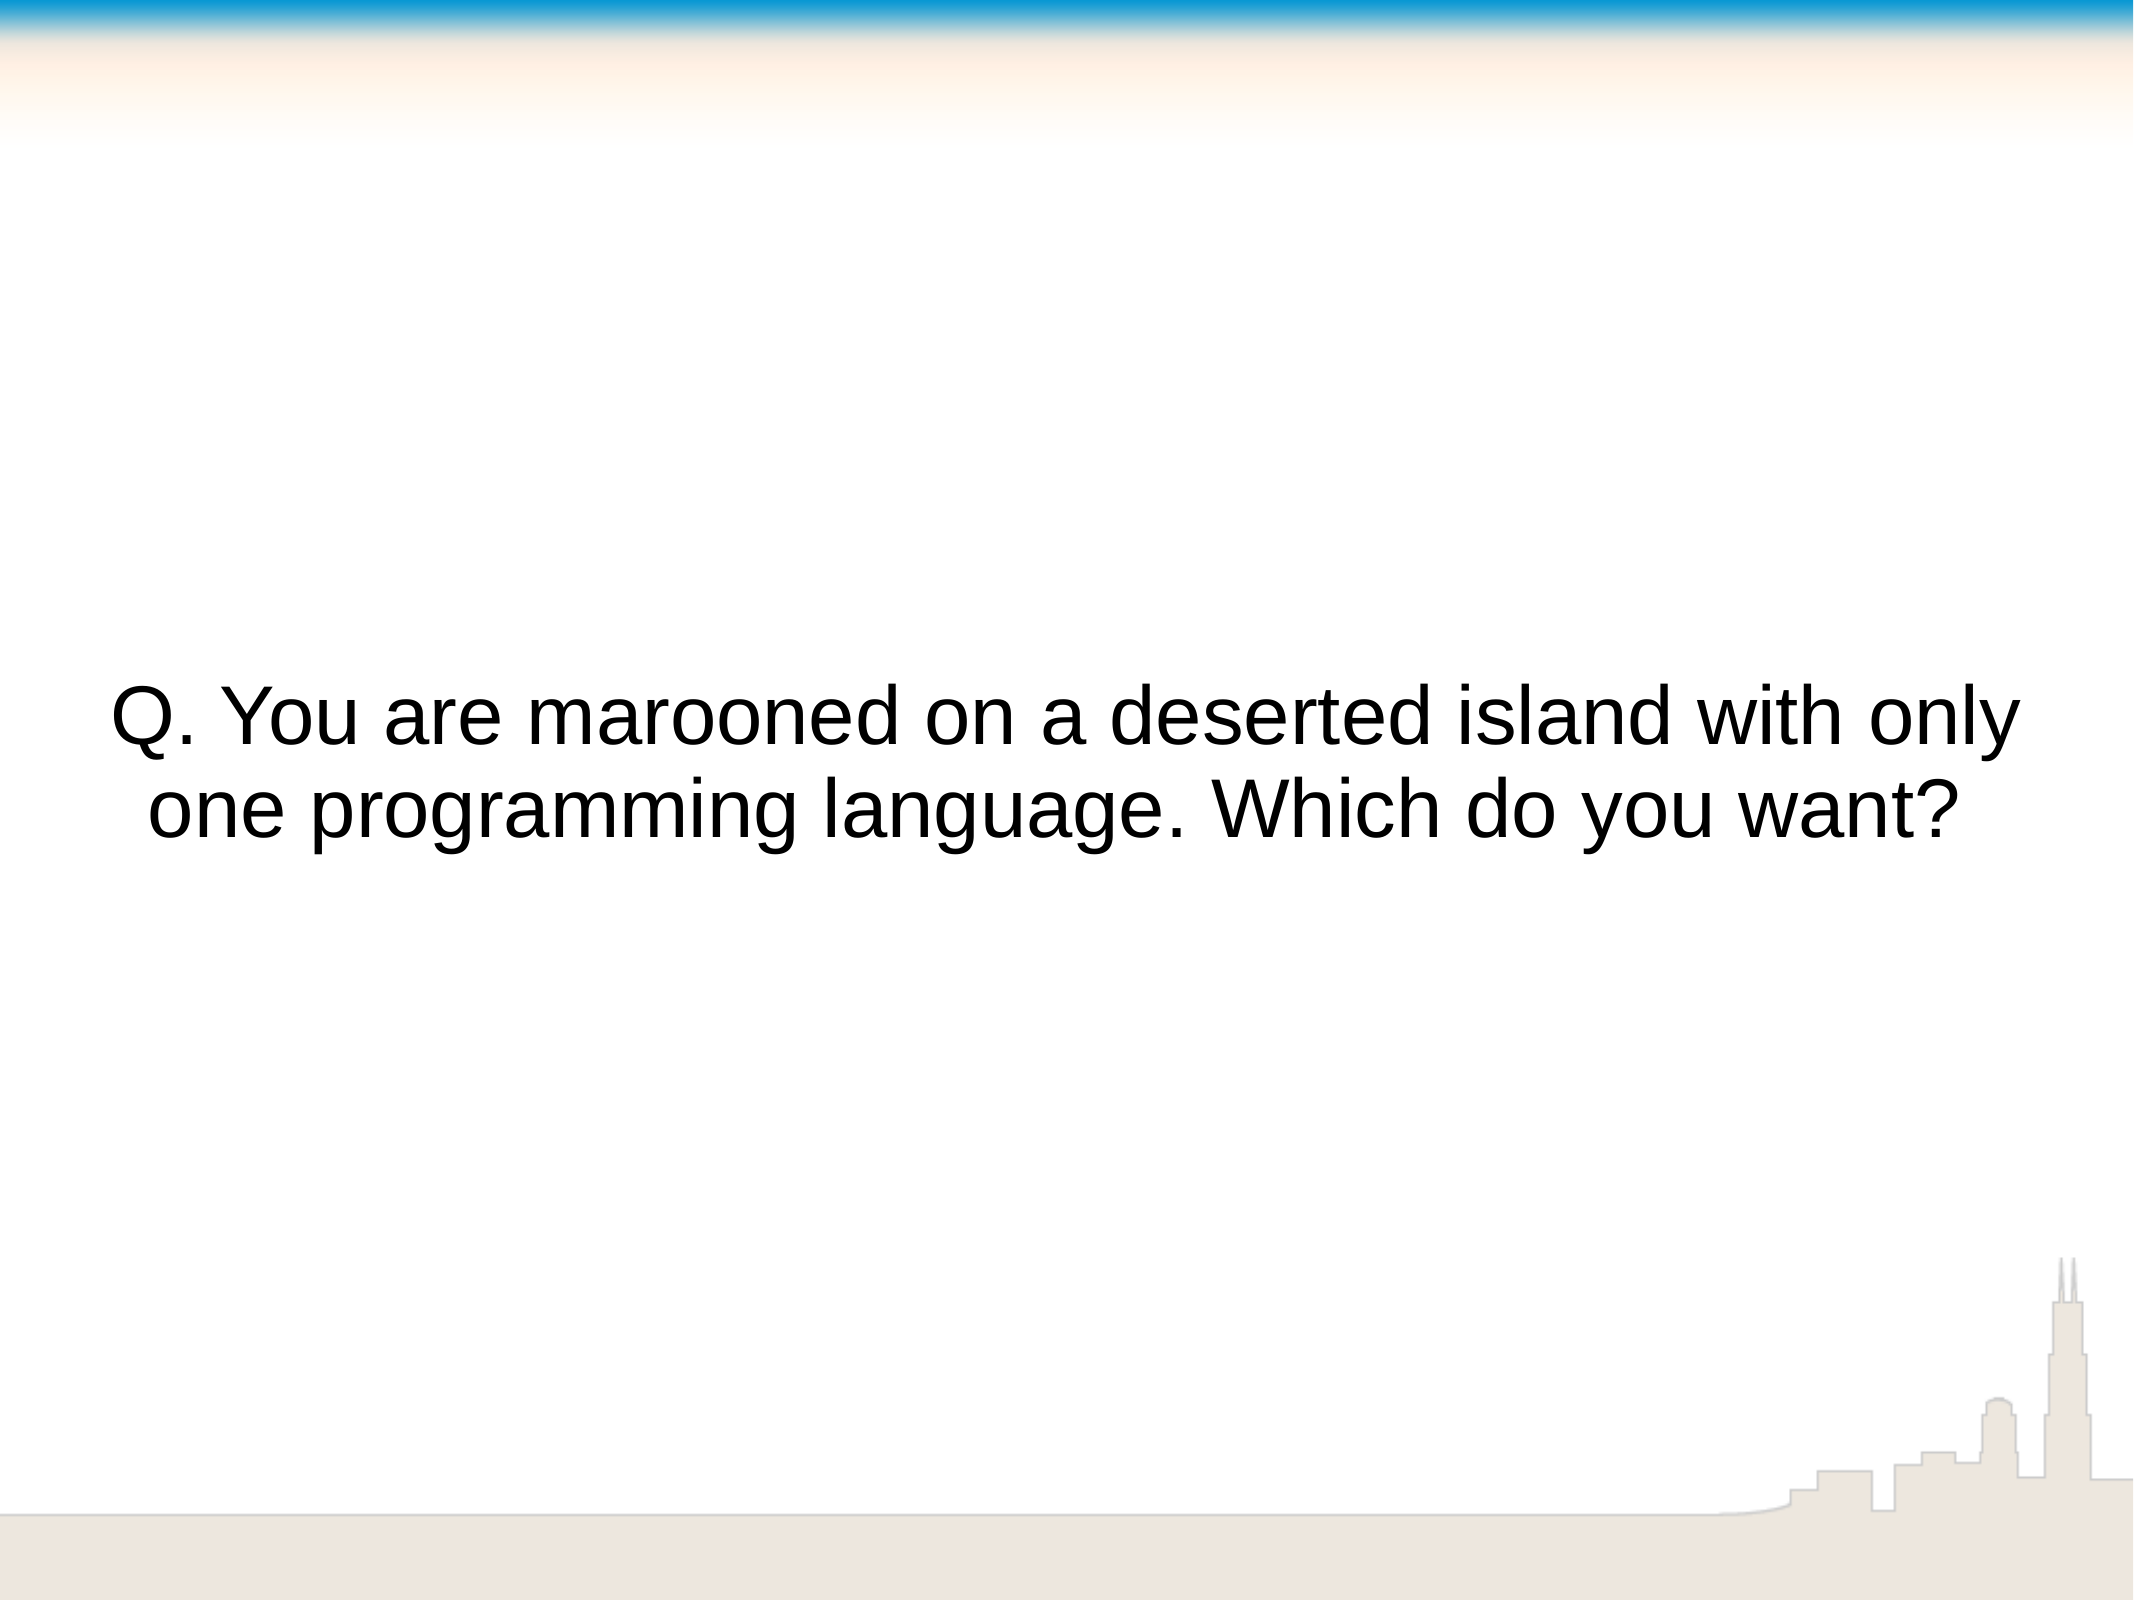

# Q. You are marooned on a deserted island with only one programming language. Which do you want?